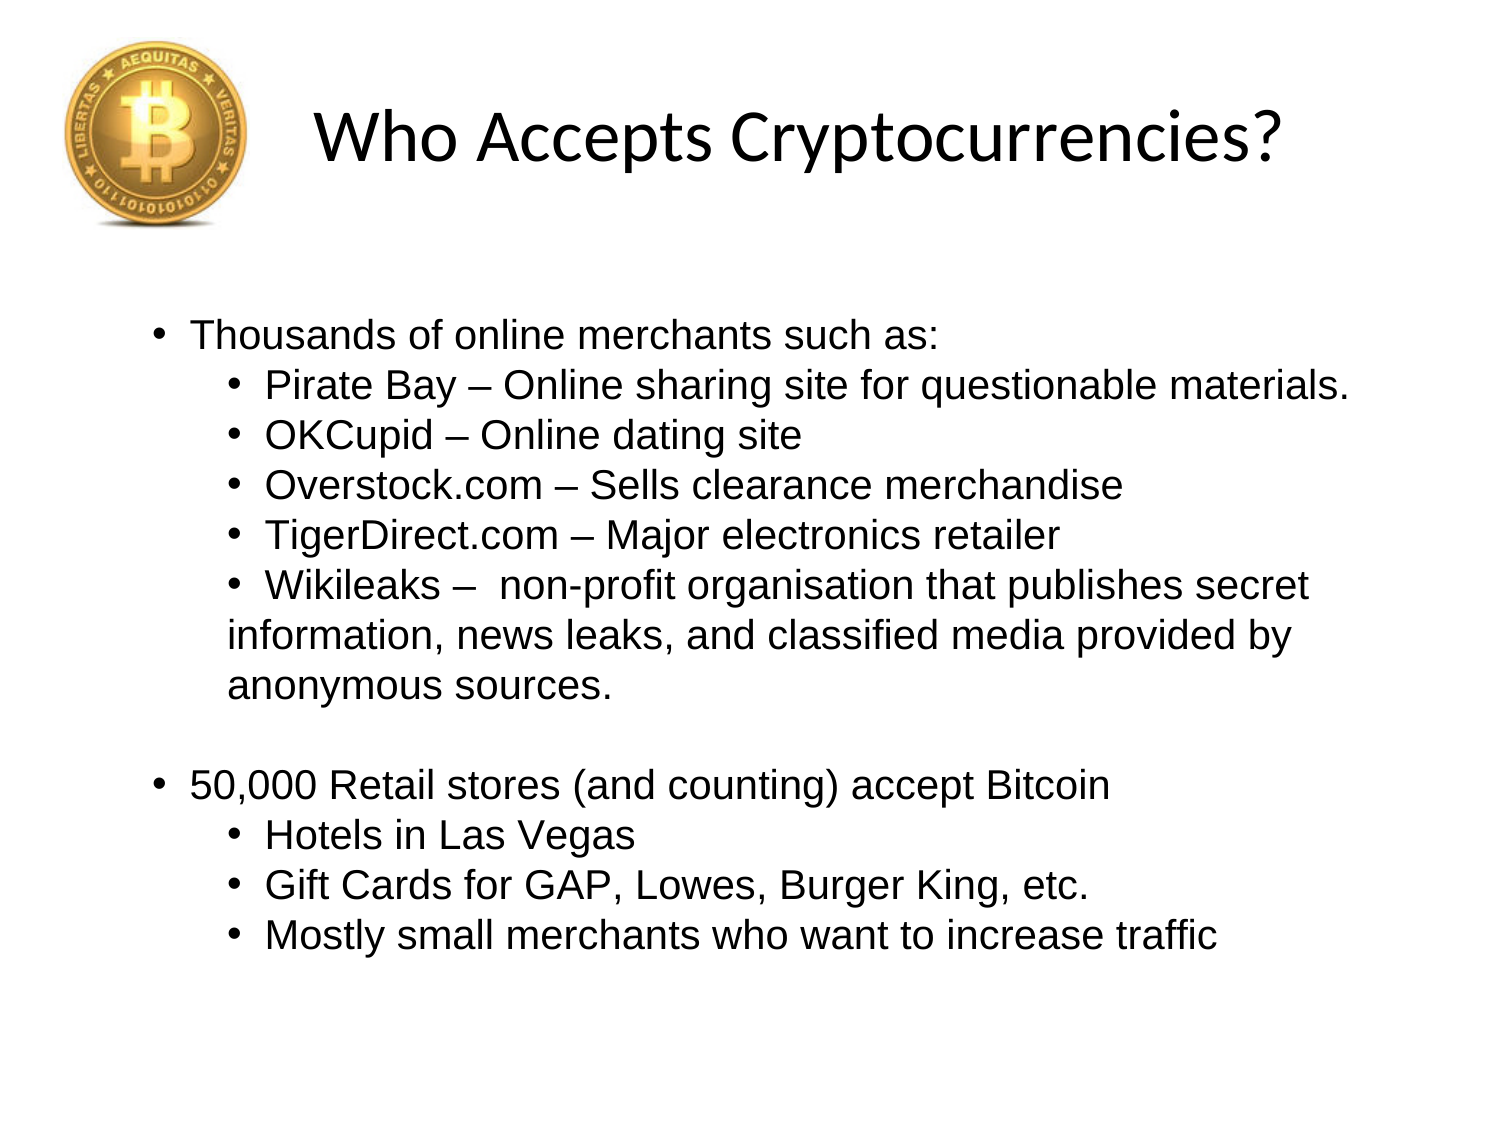

Who Accepts Cryptocurrencies?
 Thousands of online merchants such as:
 Pirate Bay – Online sharing site for questionable materials.
 OKCupid – Online dating site
 Overstock.com – Sells clearance merchandise
 TigerDirect.com – Major electronics retailer
 Wikileaks – non-profit organisation that publishes secret information, news leaks, and classified media provided by anonymous sources.
 50,000 Retail stores (and counting) accept Bitcoin
 Hotels in Las Vegas
 Gift Cards for GAP, Lowes, Burger King, etc.
 Mostly small merchants who want to increase traffic